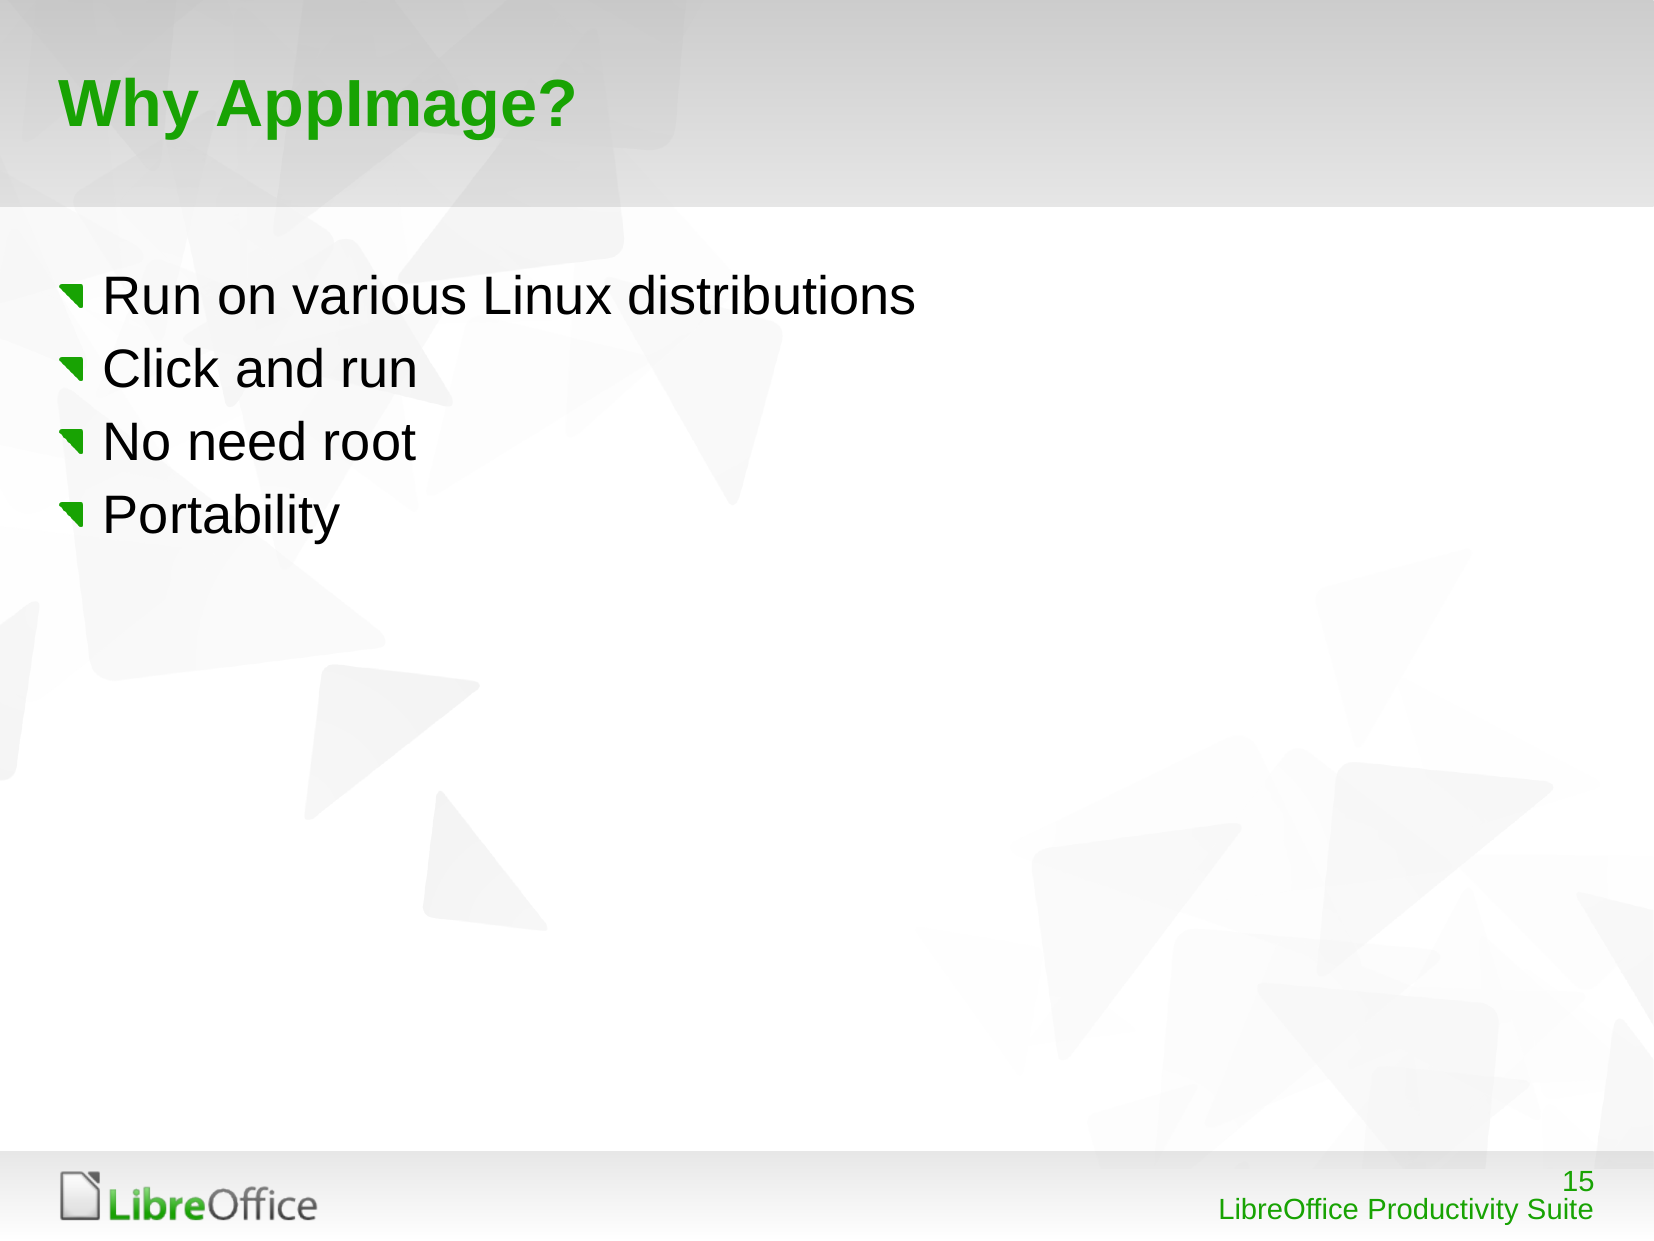

# Why AppImage?
Run on various Linux distributions
Click and run
No need root
Portability
15
LibreOffice Productivity Suite